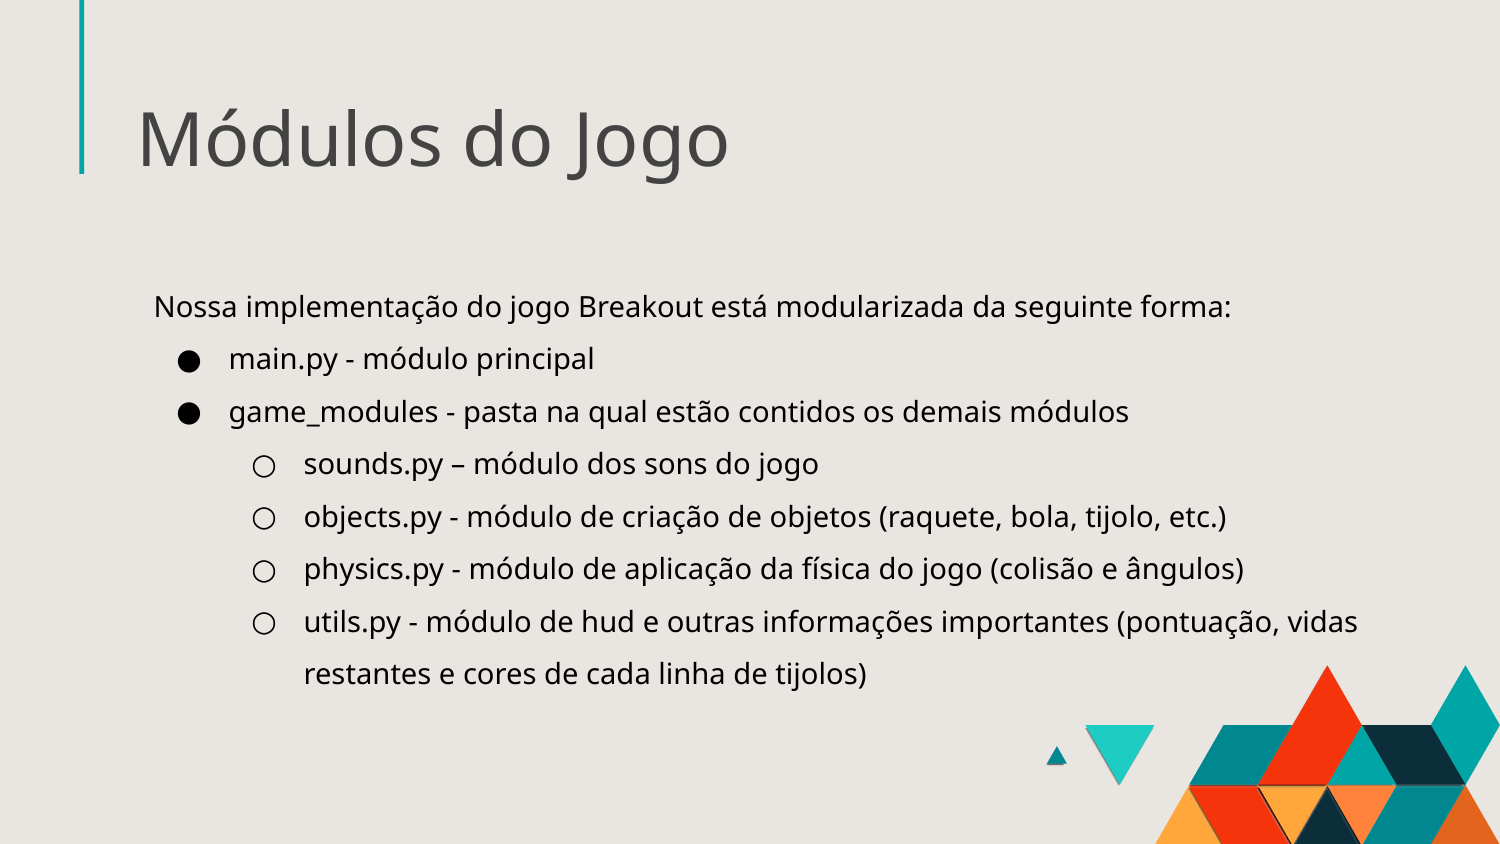

# Módulos do Jogo
Nossa implementação do jogo Breakout está modularizada da seguinte forma:
main.py - módulo principal
game_modules - pasta na qual estão contidos os demais módulos
sounds.py – módulo dos sons do jogo
objects.py - módulo de criação de objetos (raquete, bola, tijolo, etc.)
physics.py - módulo de aplicação da física do jogo (colisão e ângulos)
utils.py - módulo de hud e outras informações importantes (pontuação, vidas restantes e cores de cada linha de tijolos)